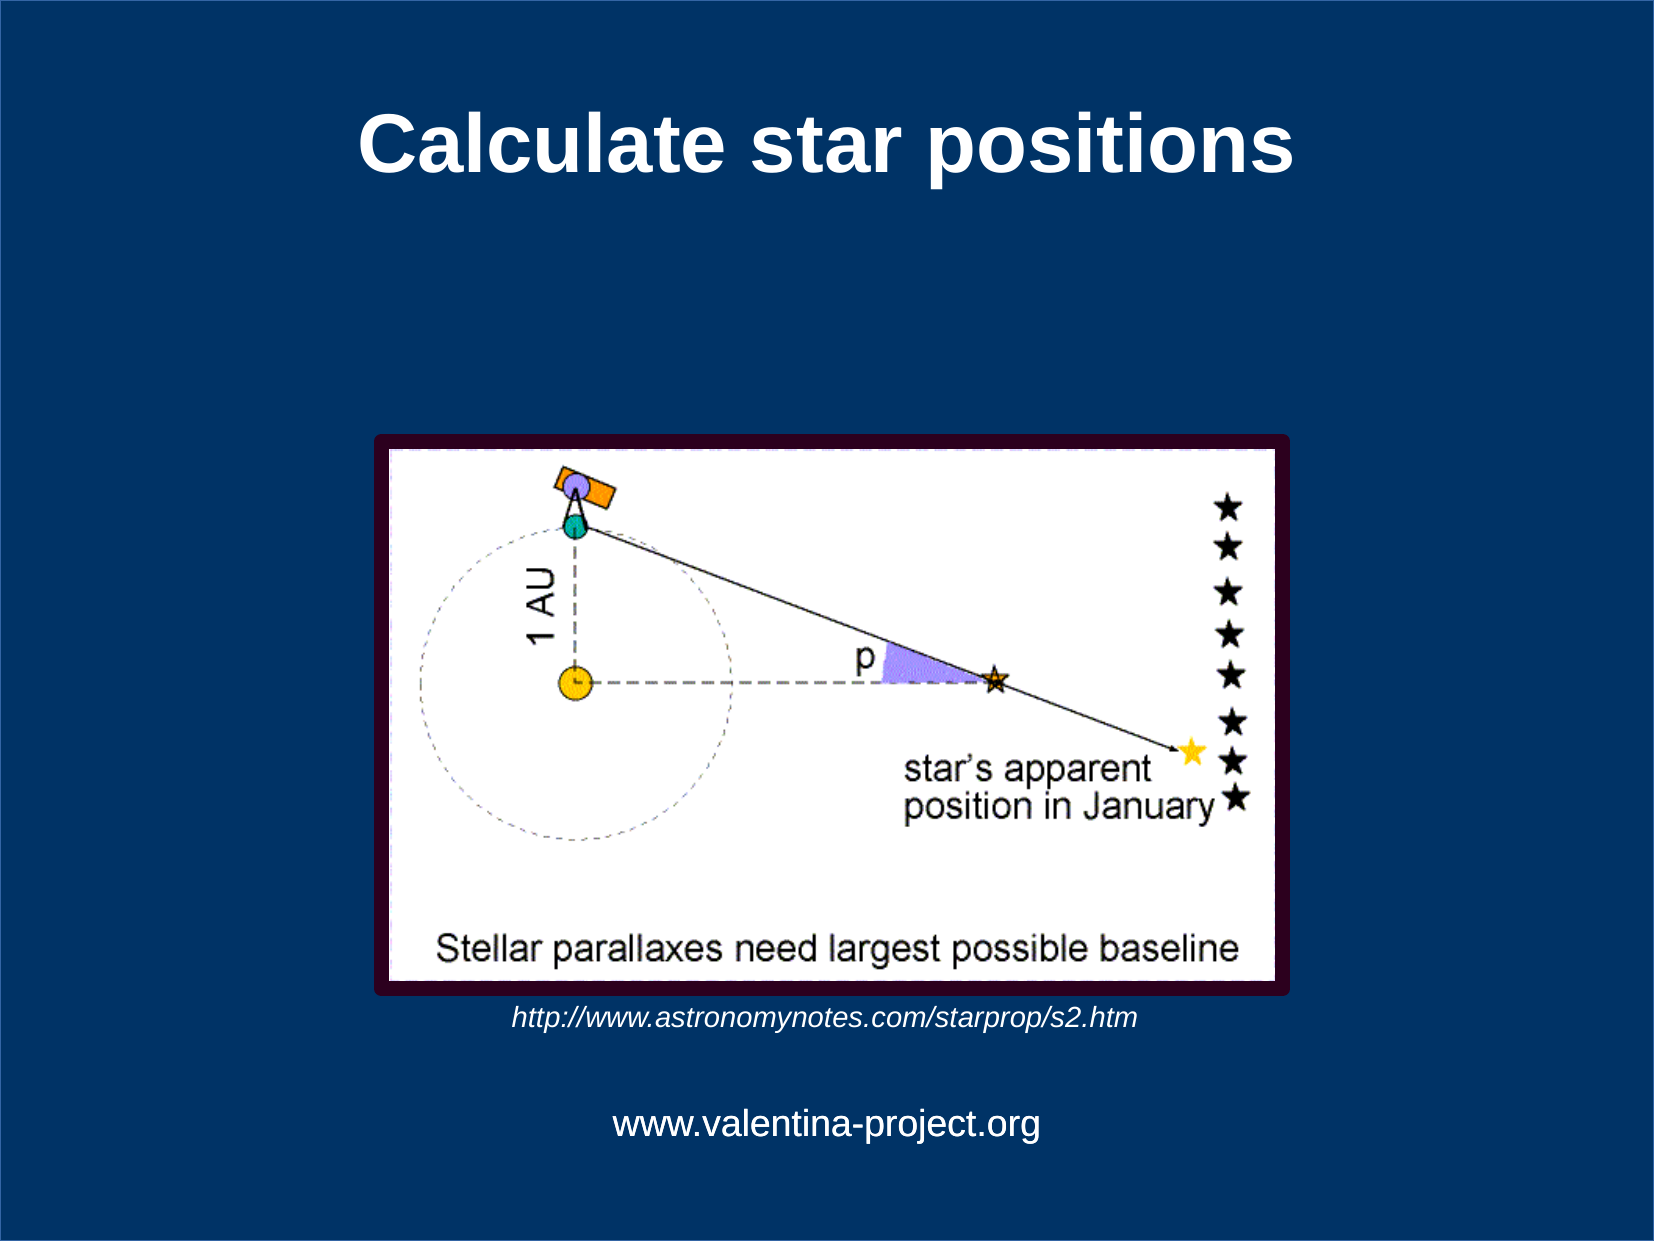

#
Calculate star positions
http://www.astronomynotes.com/starprop/s2.htm
www.valentina-project.org
www.valentina-project.org